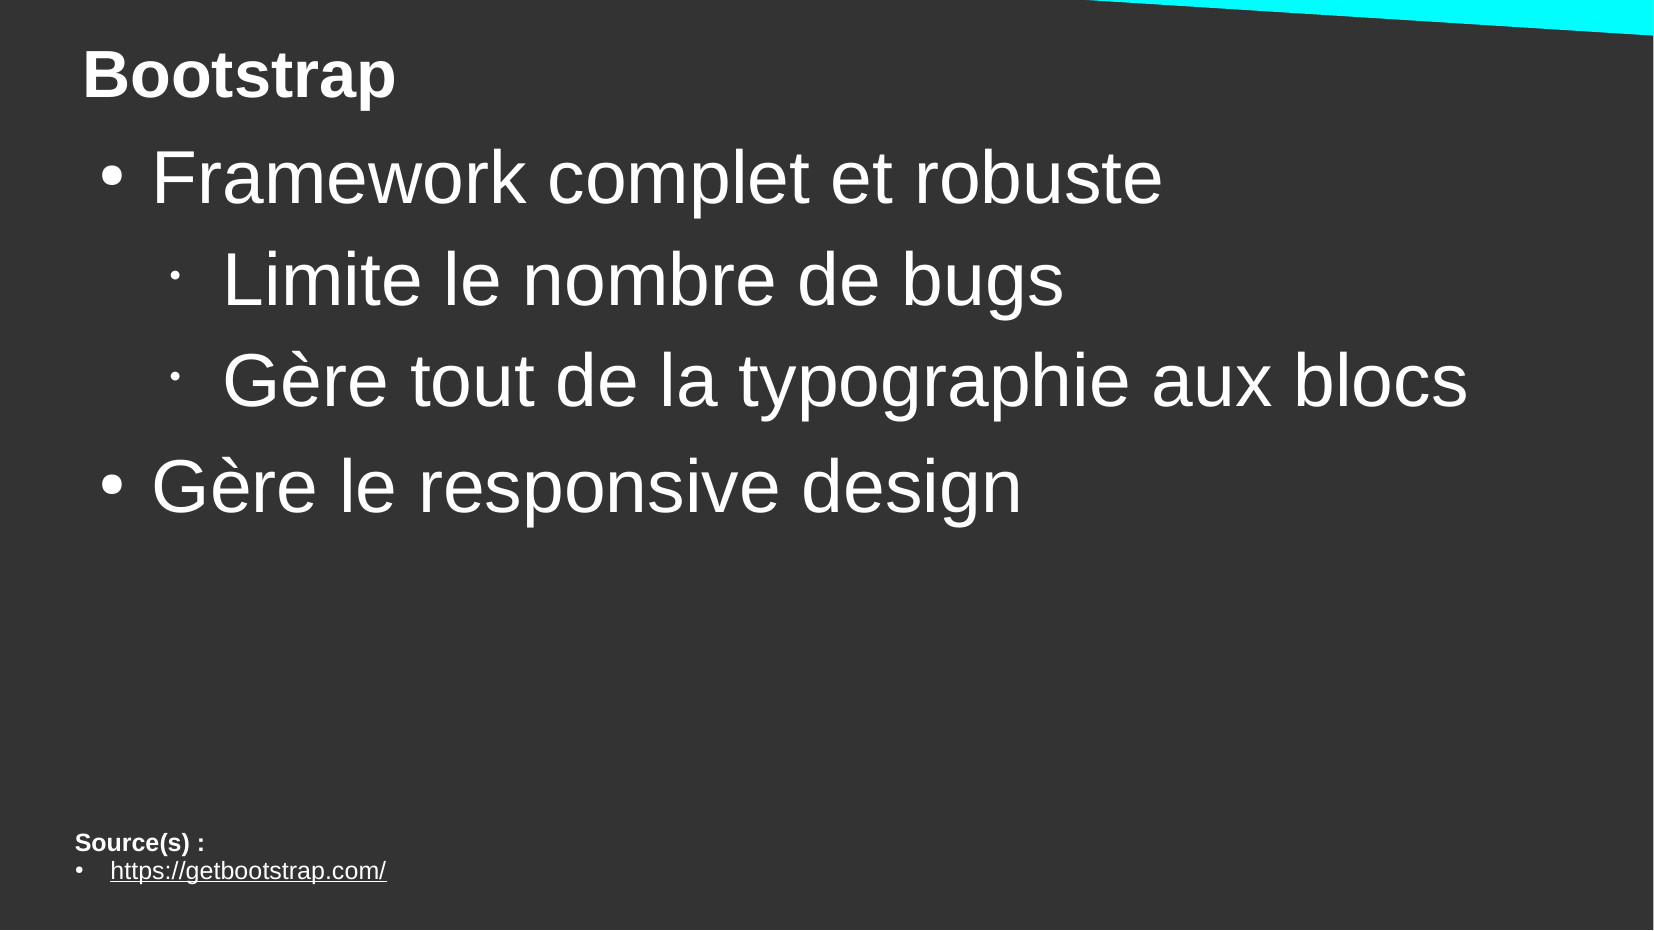

# Bootstrap
Framework complet et robuste
Limite le nombre de bugs
Gère tout de la typographie aux blocs
Gère le responsive design
Source(s) :
https://getbootstrap.com/